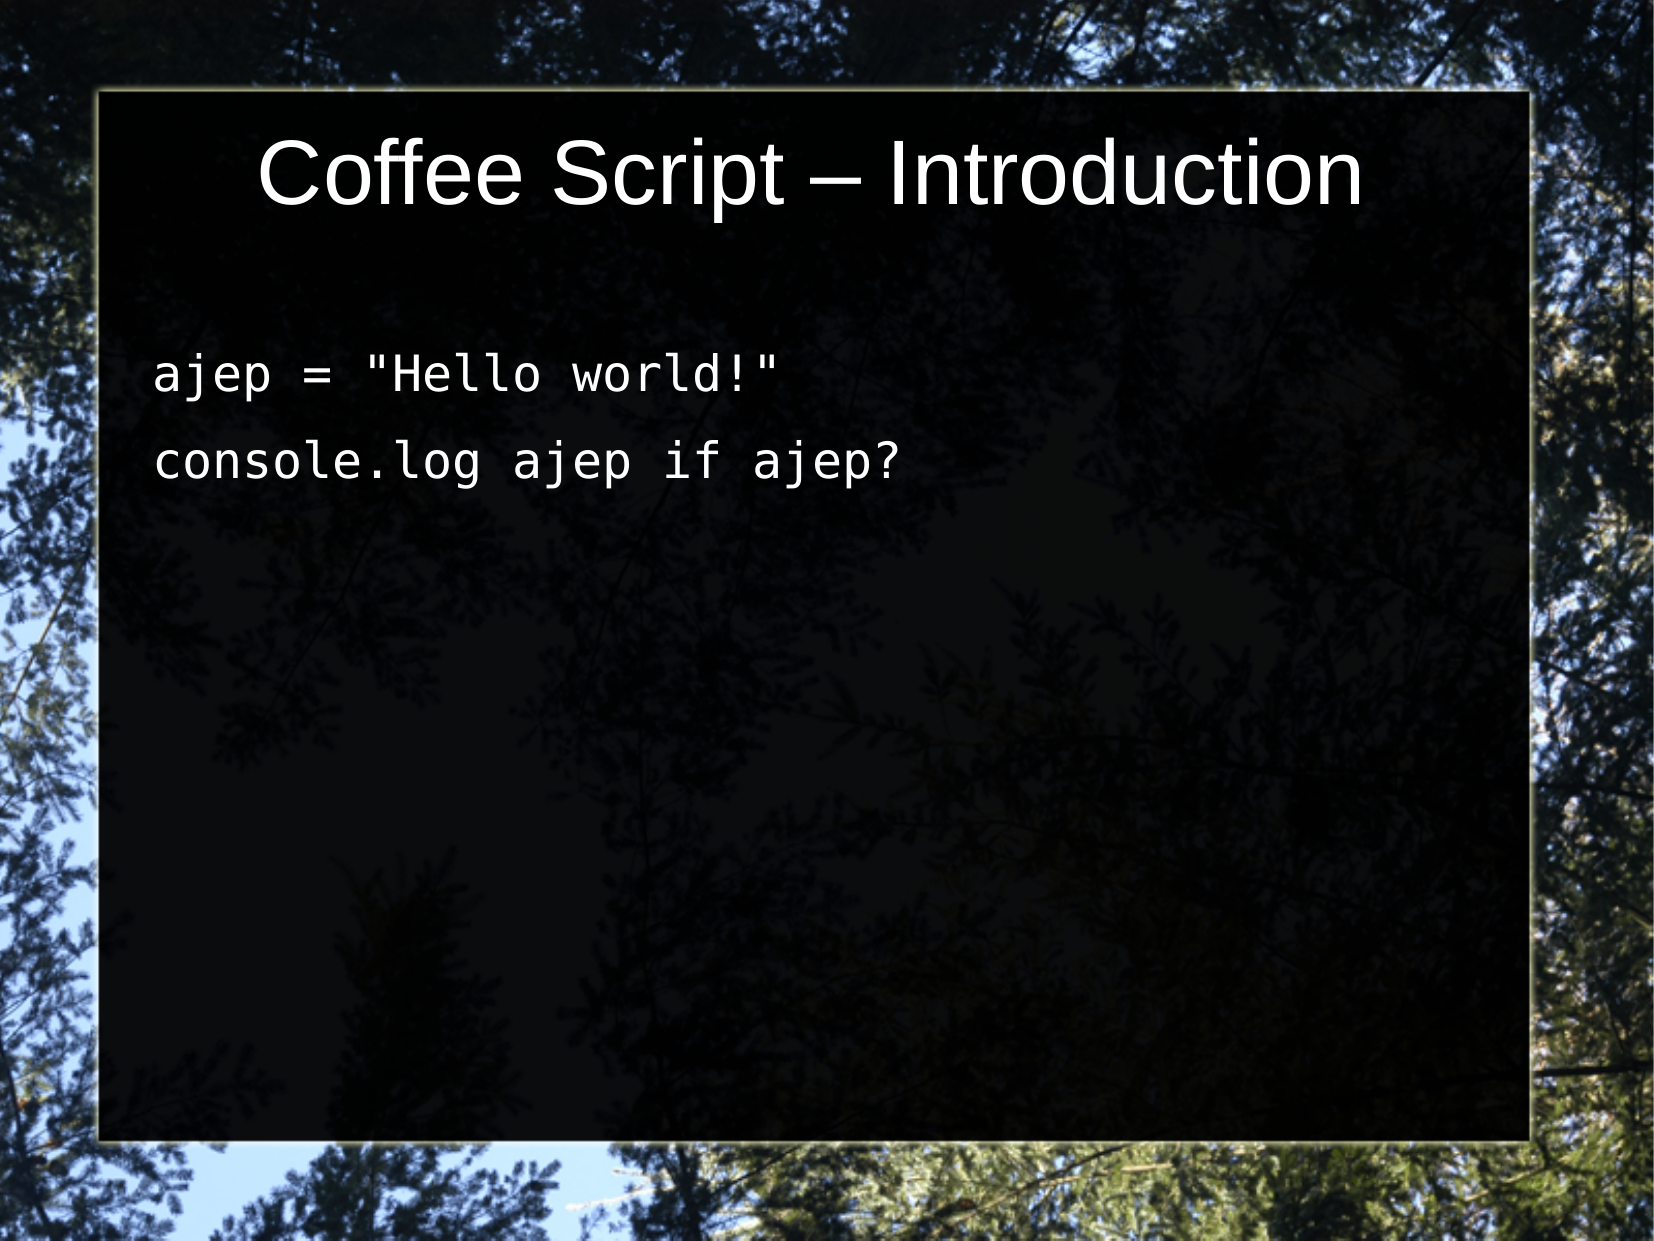

# Coffee Script – Introduction
ajep = "Hello world!"
console.log ajep if ajep?